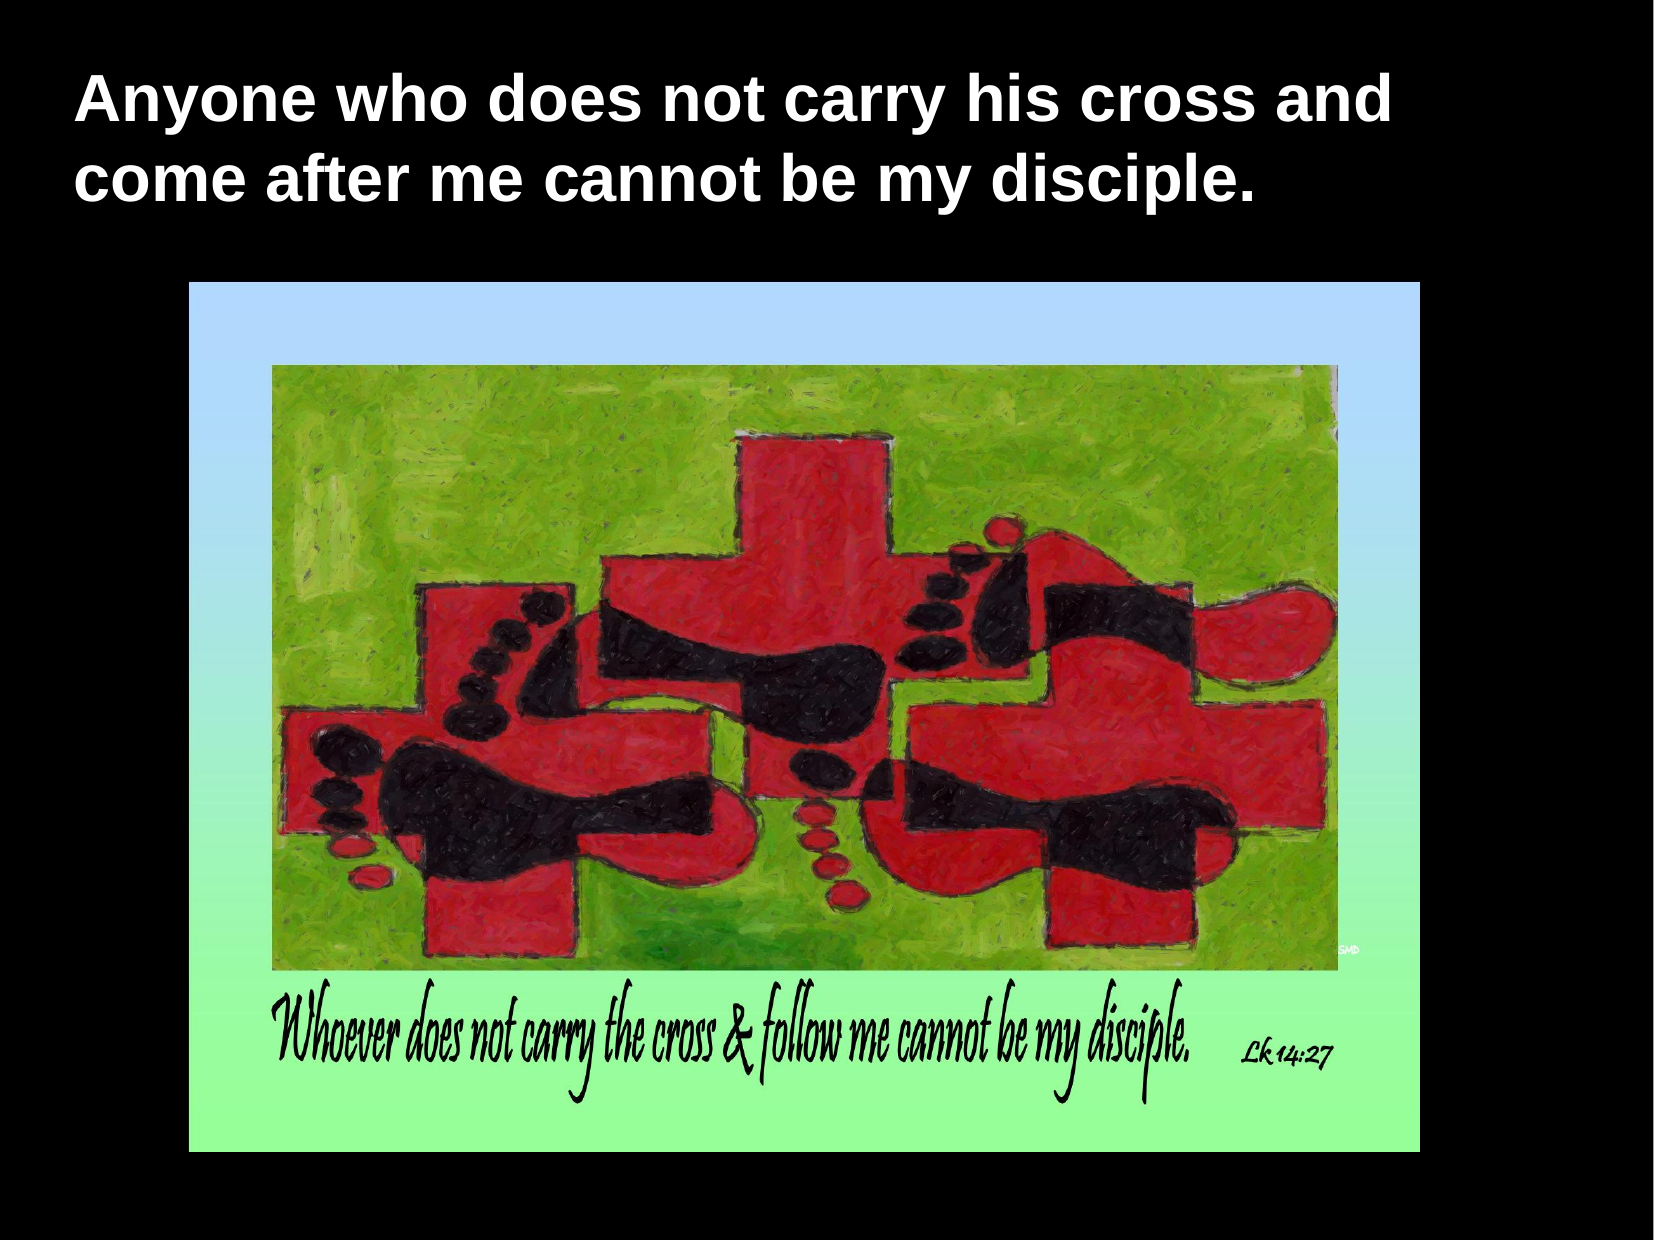

Anyone who does not carry his cross and come after me cannot be my disciple.